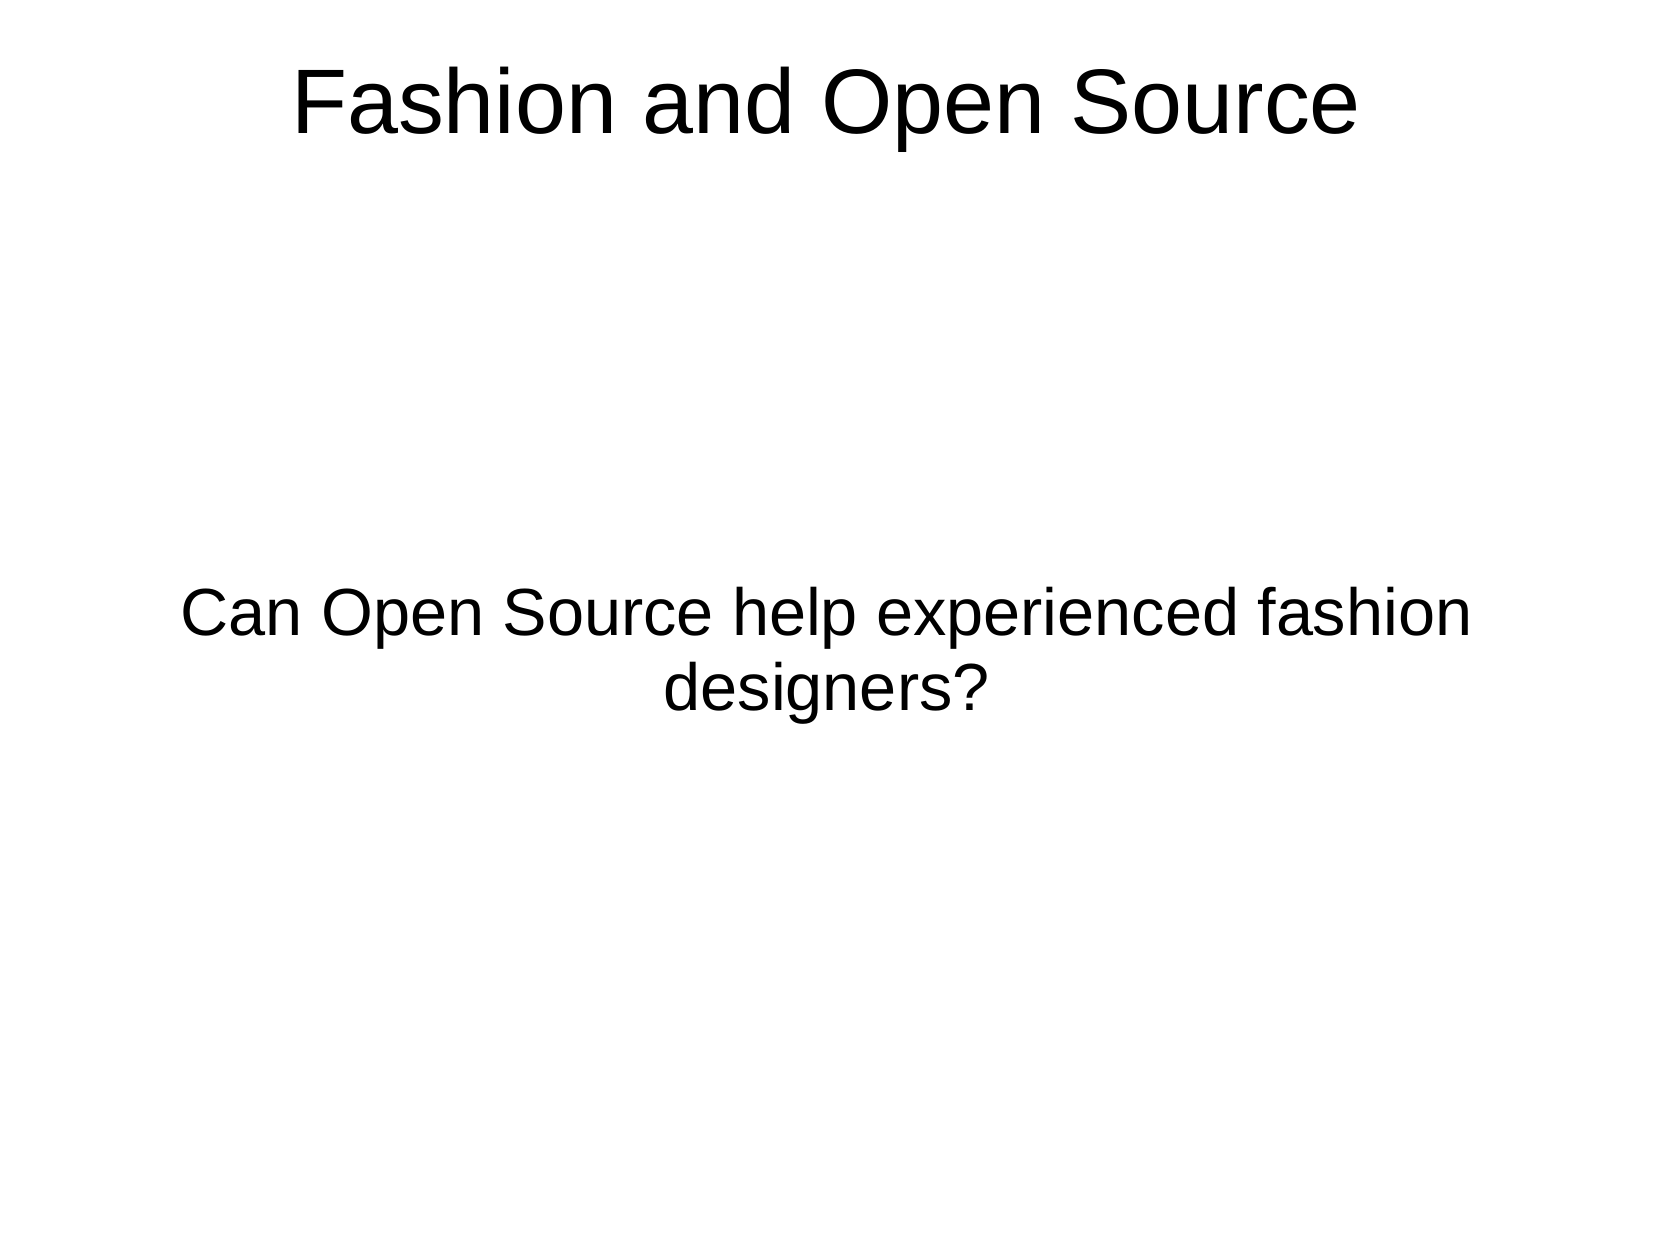

# Fashion and Open Source
Can Open Source help experienced fashion designers?